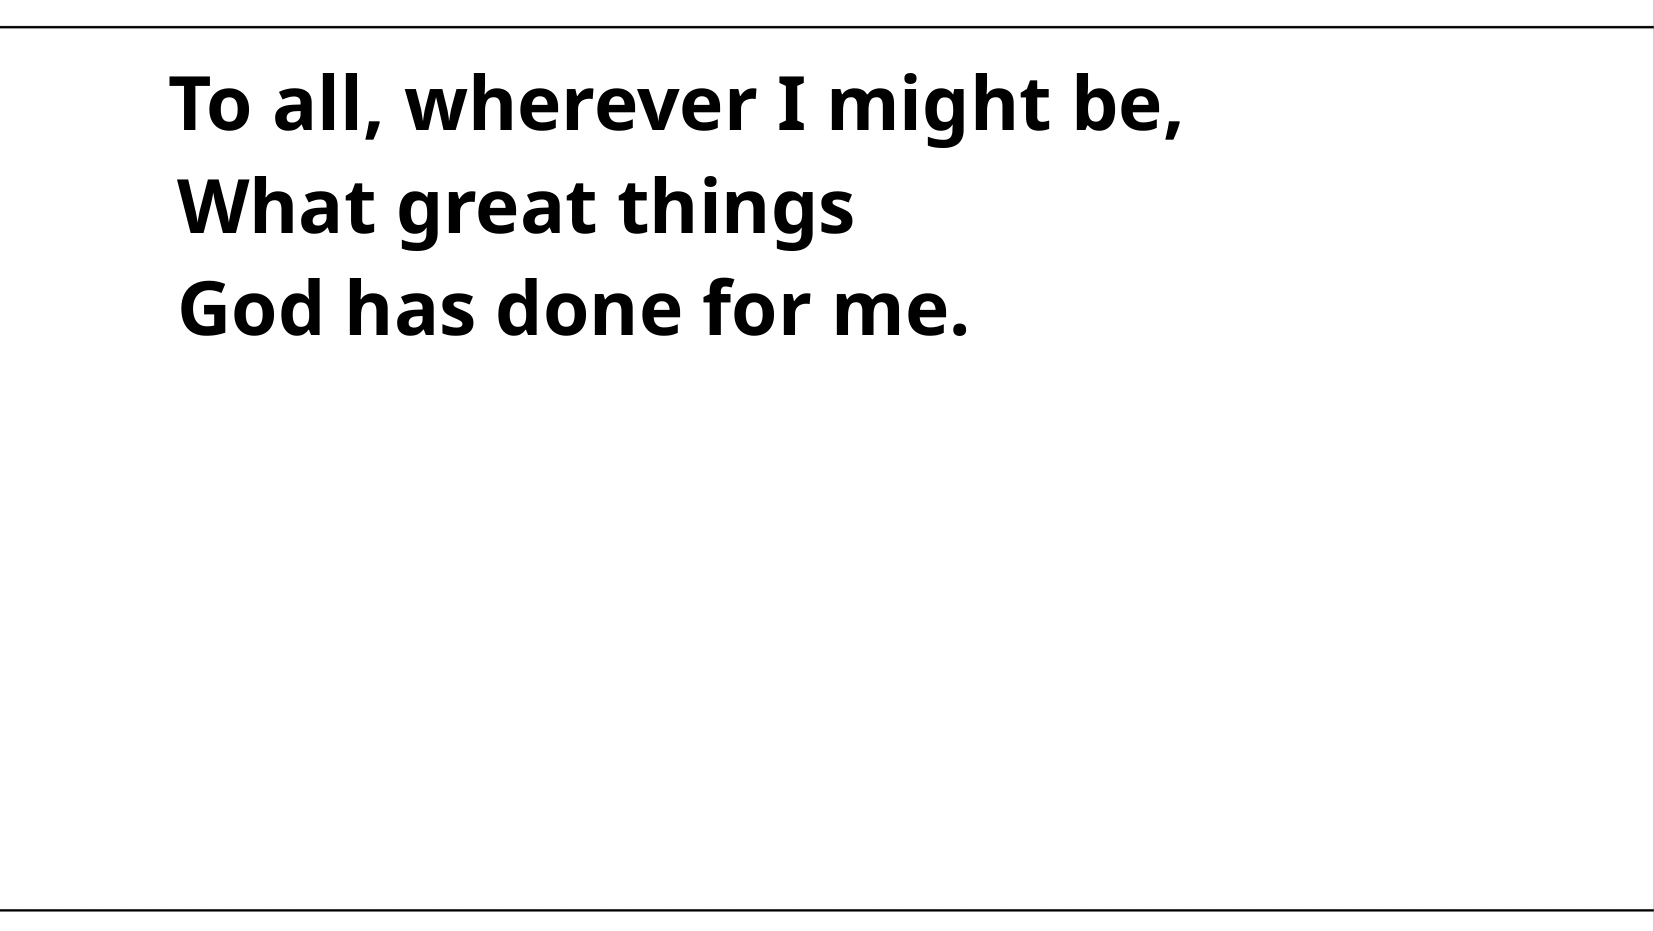

To all, wherever I might be,
 What great things
 God has done for me.